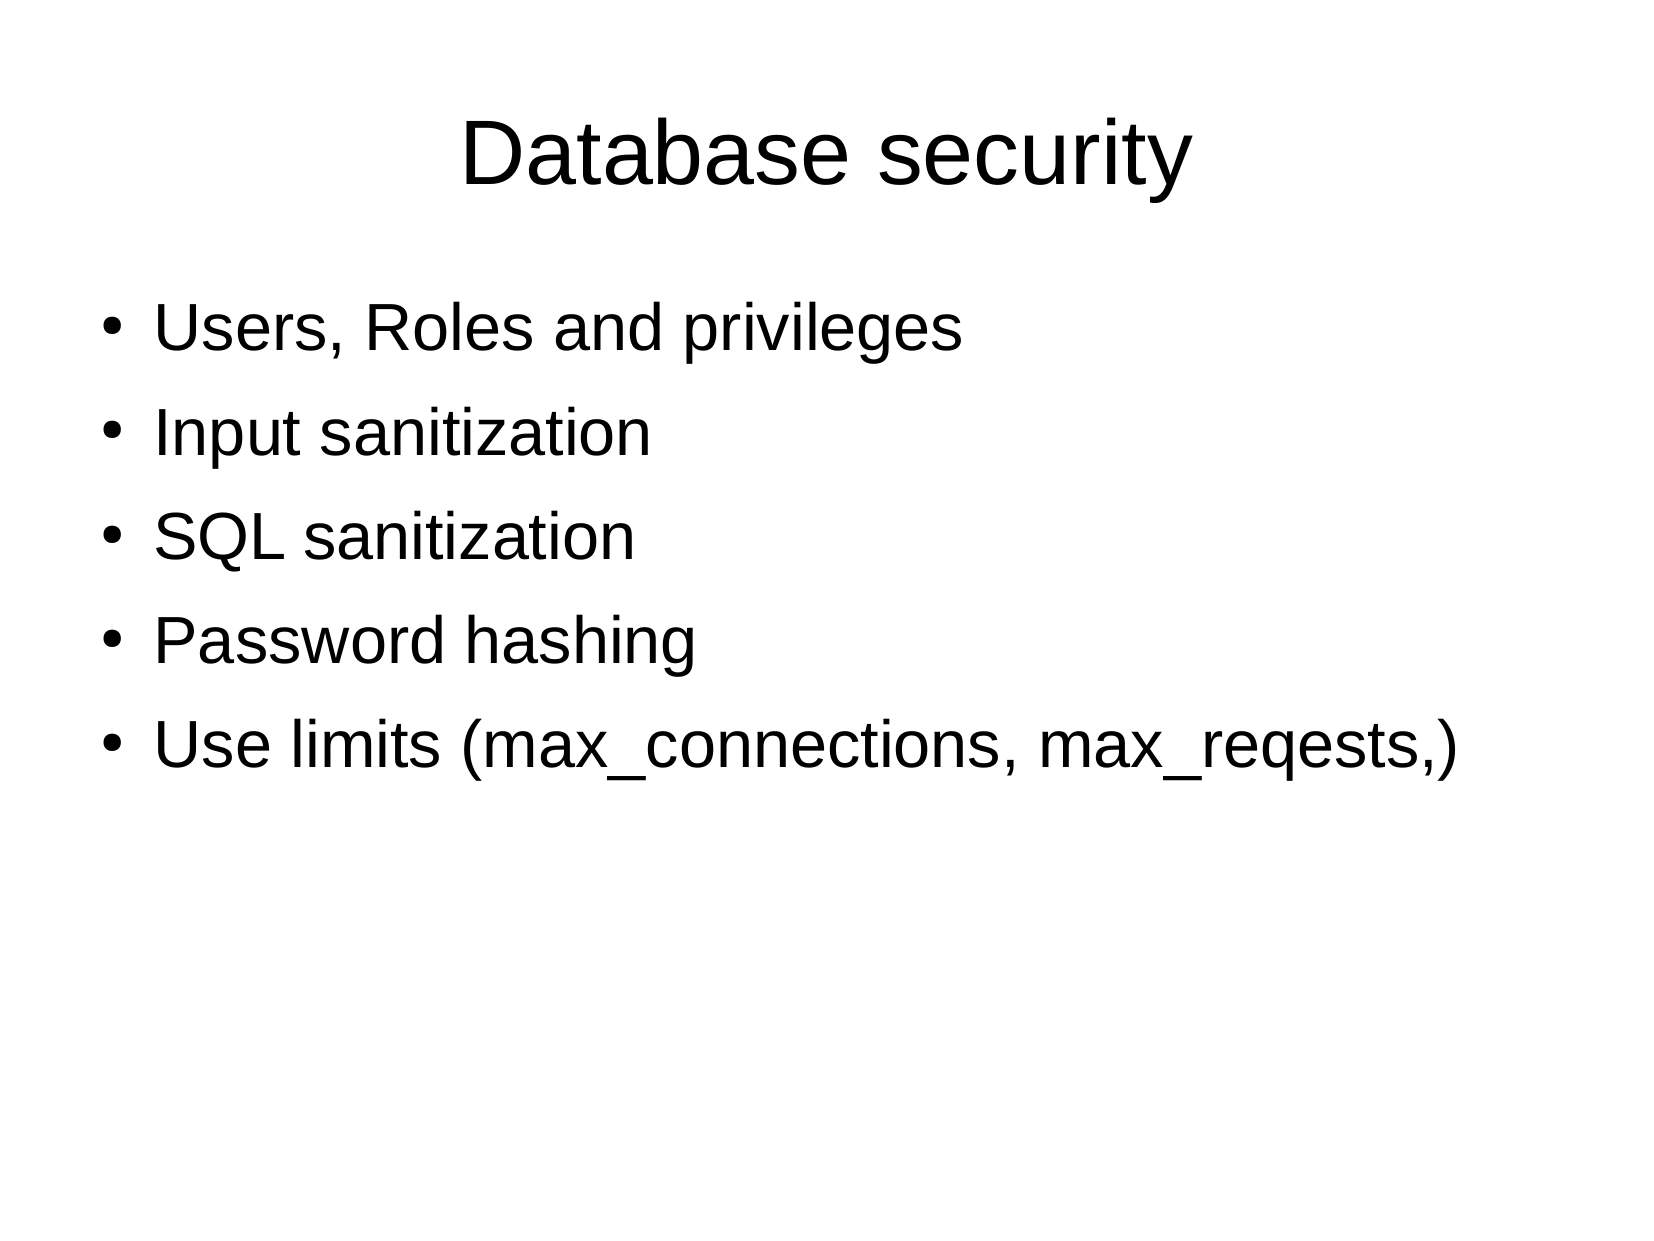

# Database security
Users, Roles and privileges
Input sanitization
SQL sanitization
Password hashing
Use limits (max_connections, max_reqests,)